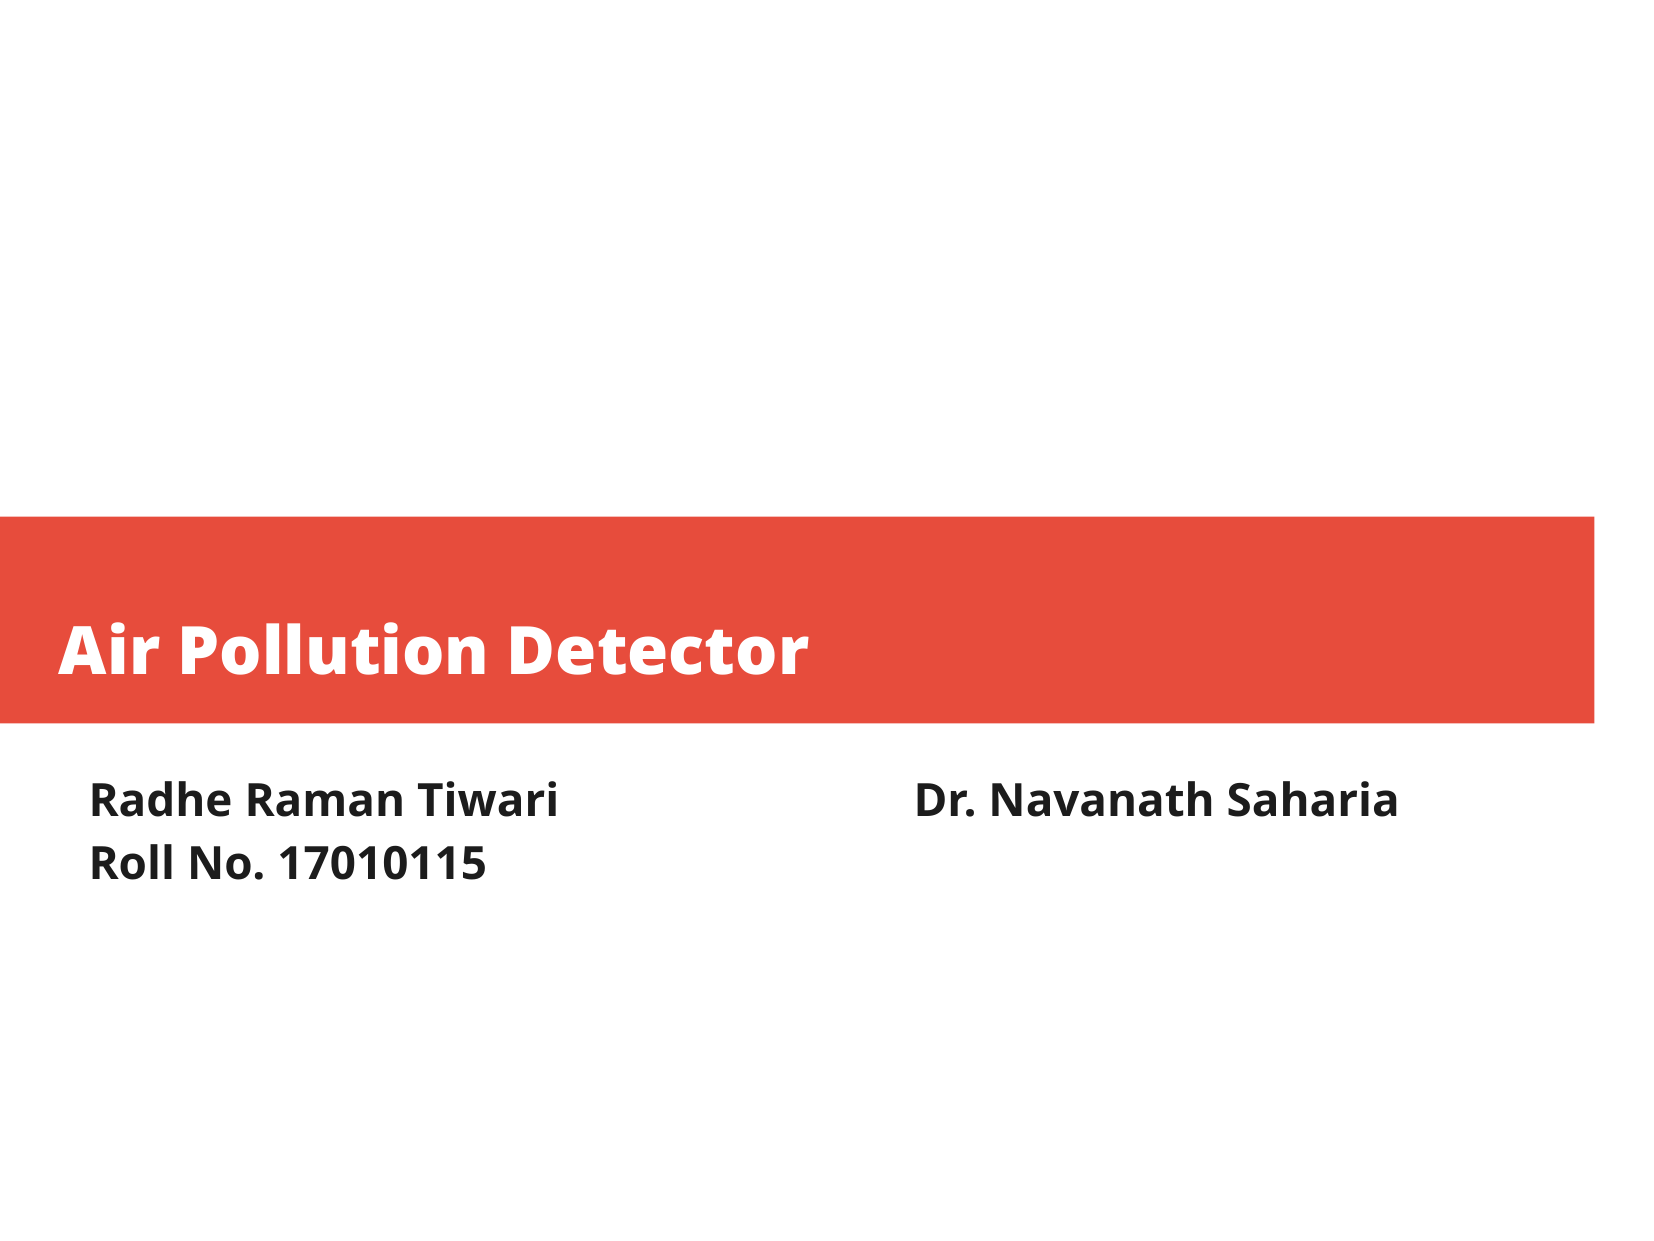

# Air Pollution Detector
Radhe Raman Tiwari 					Dr. Navanath Saharia
Roll No. 17010115